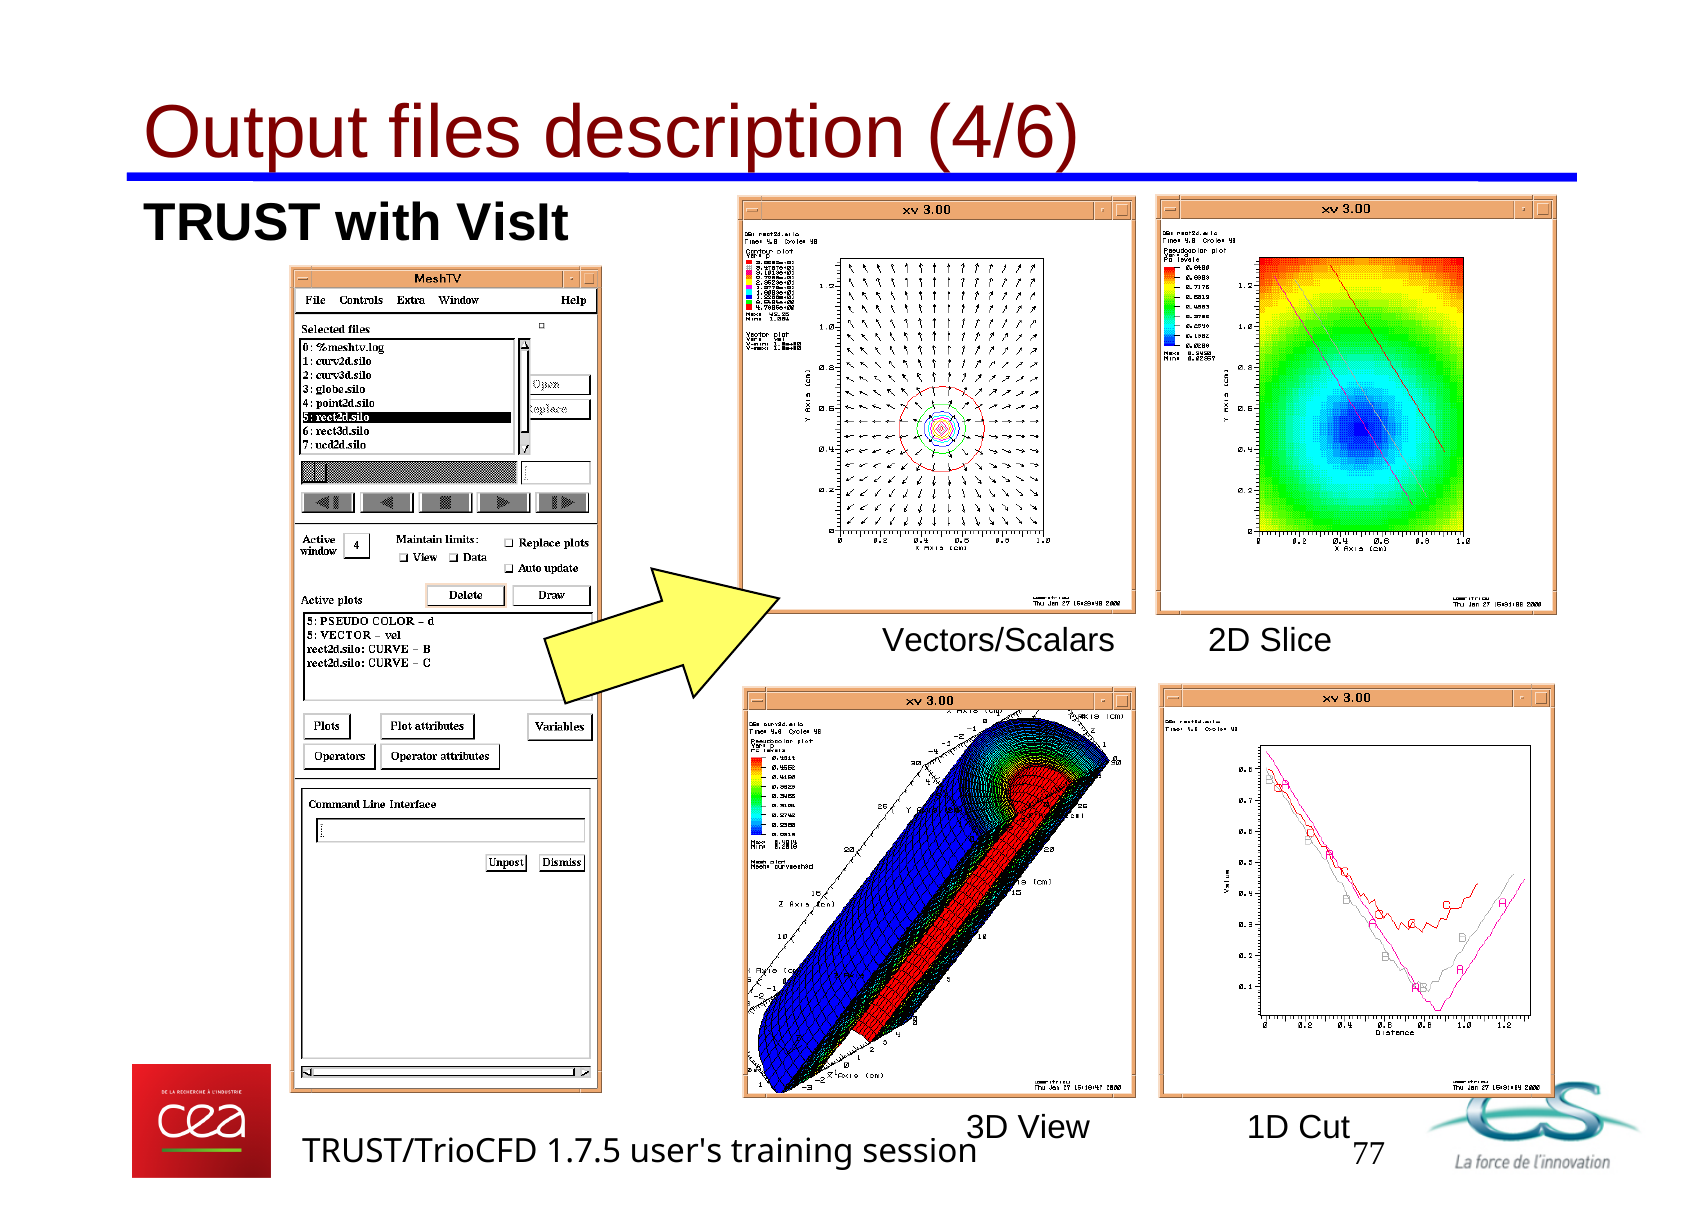

# Output files description (4/6)
				Vectors/Scalars 2D Slice
				 2D/3D View 	 1D Cut
TRUST with VisIt
TRUST/TrioCFD 1.7.5 user's training session
77